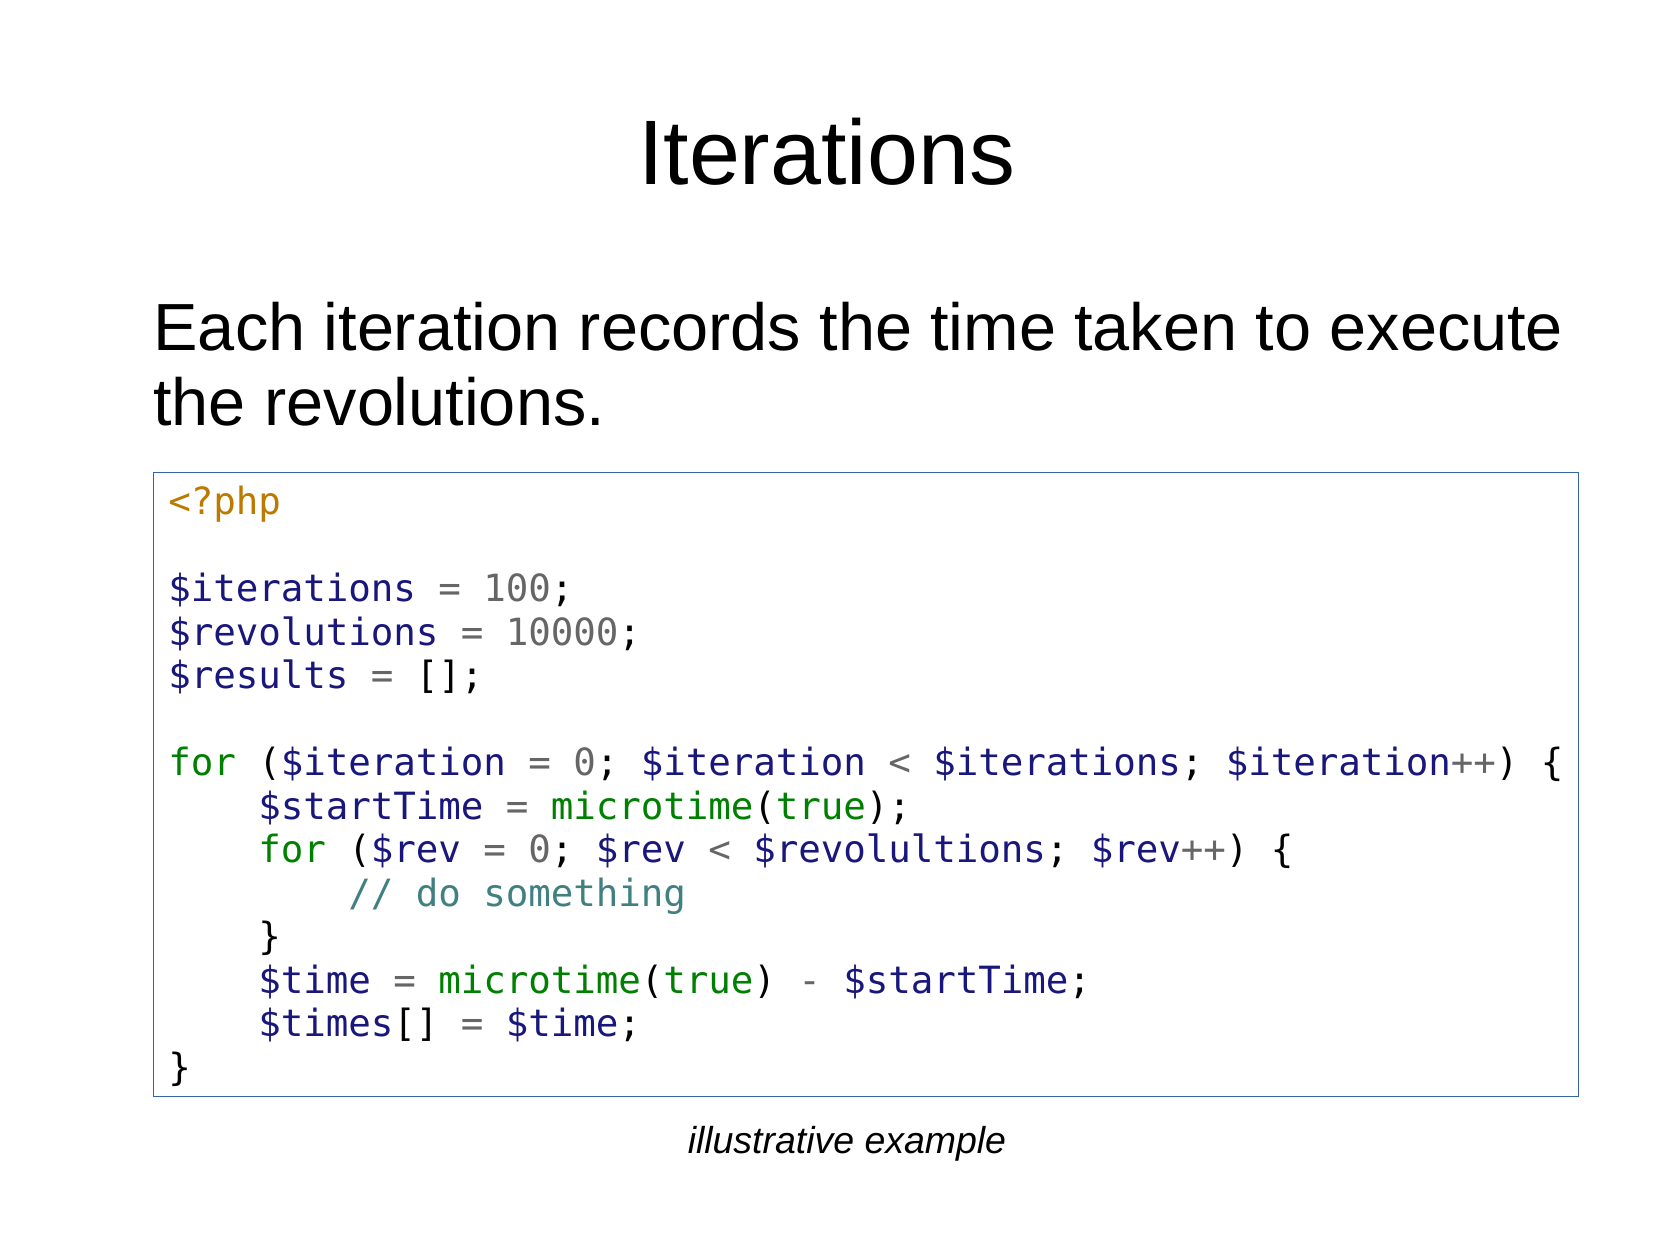

# Iterations
Each iteration records the time taken to execute the revolutions.
<?php
$iterations = 100;
$revolutions = 10000;
$results = [];
for ($iteration = 0; $iteration < $iterations; $iteration++) {
 $startTime = microtime(true);
 for ($rev = 0; $rev < $revolultions; $rev++) {
 // do something
 }
 $time = microtime(true) - $startTime;
 $times[] = $time;
}
illustrative example